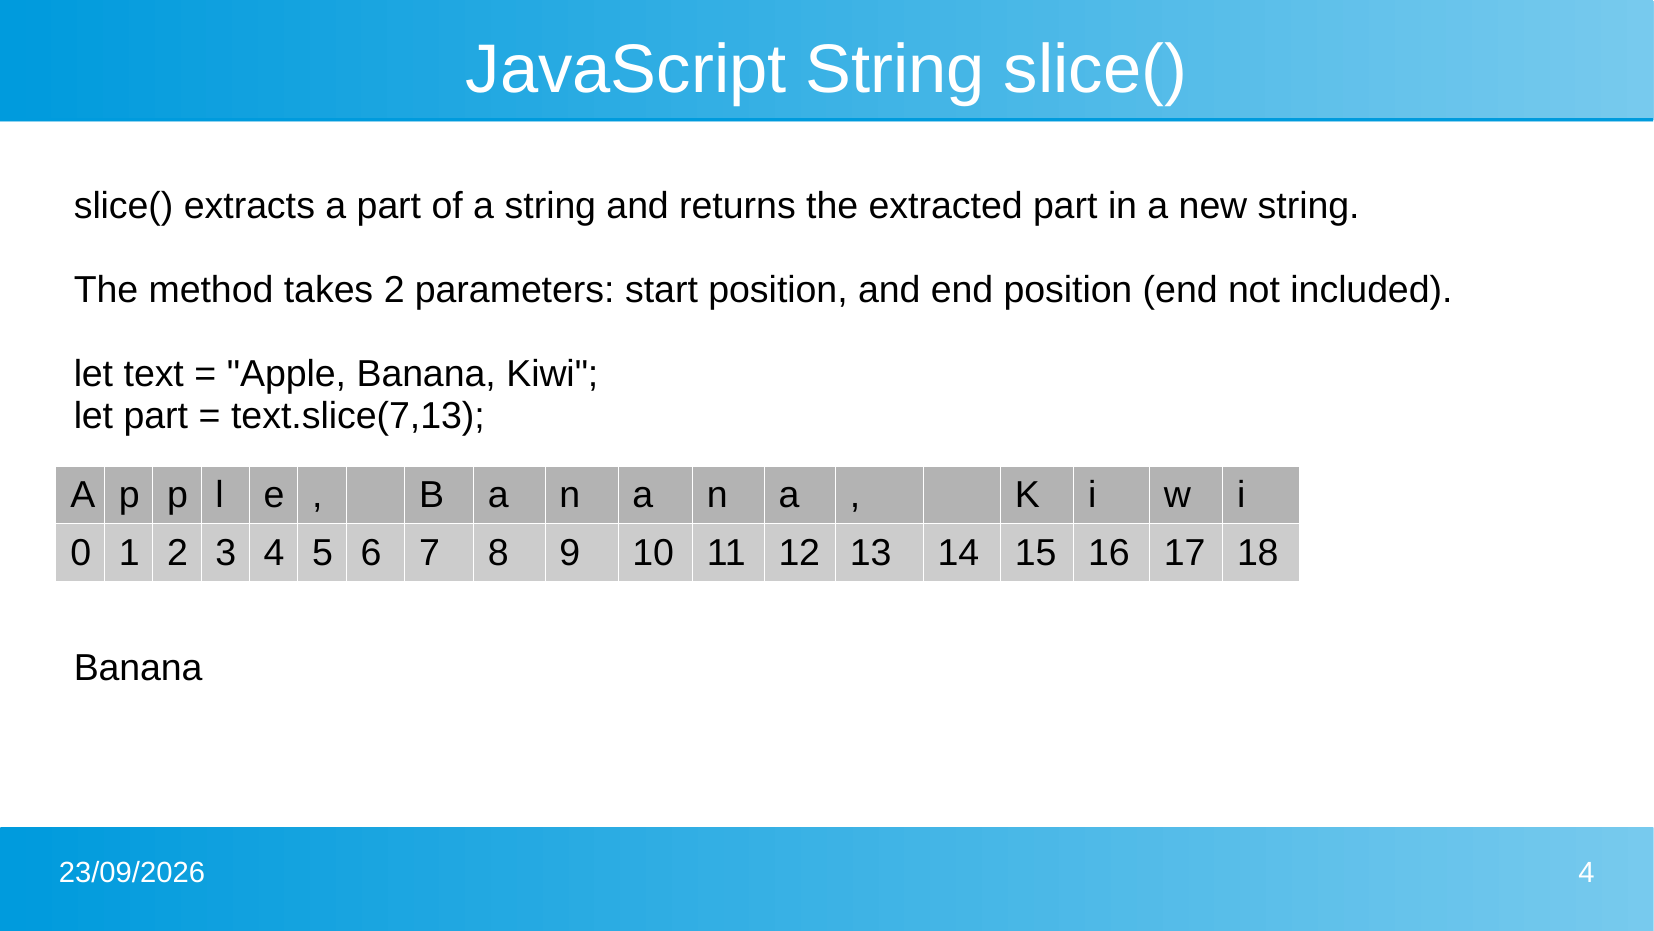

# JavaScript String slice()
slice() extracts a part of a string and returns the extracted part in a new string.
The method takes 2 parameters: start position, and end position (end not included).
let text = "Apple, Banana, Kiwi";
let part = text.slice(7,13);
Banana
| A | p | p | l | e | , | | B | a | n | a | n | a | , | | K | i | w | i |
| --- | --- | --- | --- | --- | --- | --- | --- | --- | --- | --- | --- | --- | --- | --- | --- | --- | --- | --- |
| 0 | 1 | 2 | 3 | 4 | 5 | 6 | 7 | 8 | 9 | 10 | 11 | 12 | 13 | 14 | 15 | 16 | 17 | 18 |
4